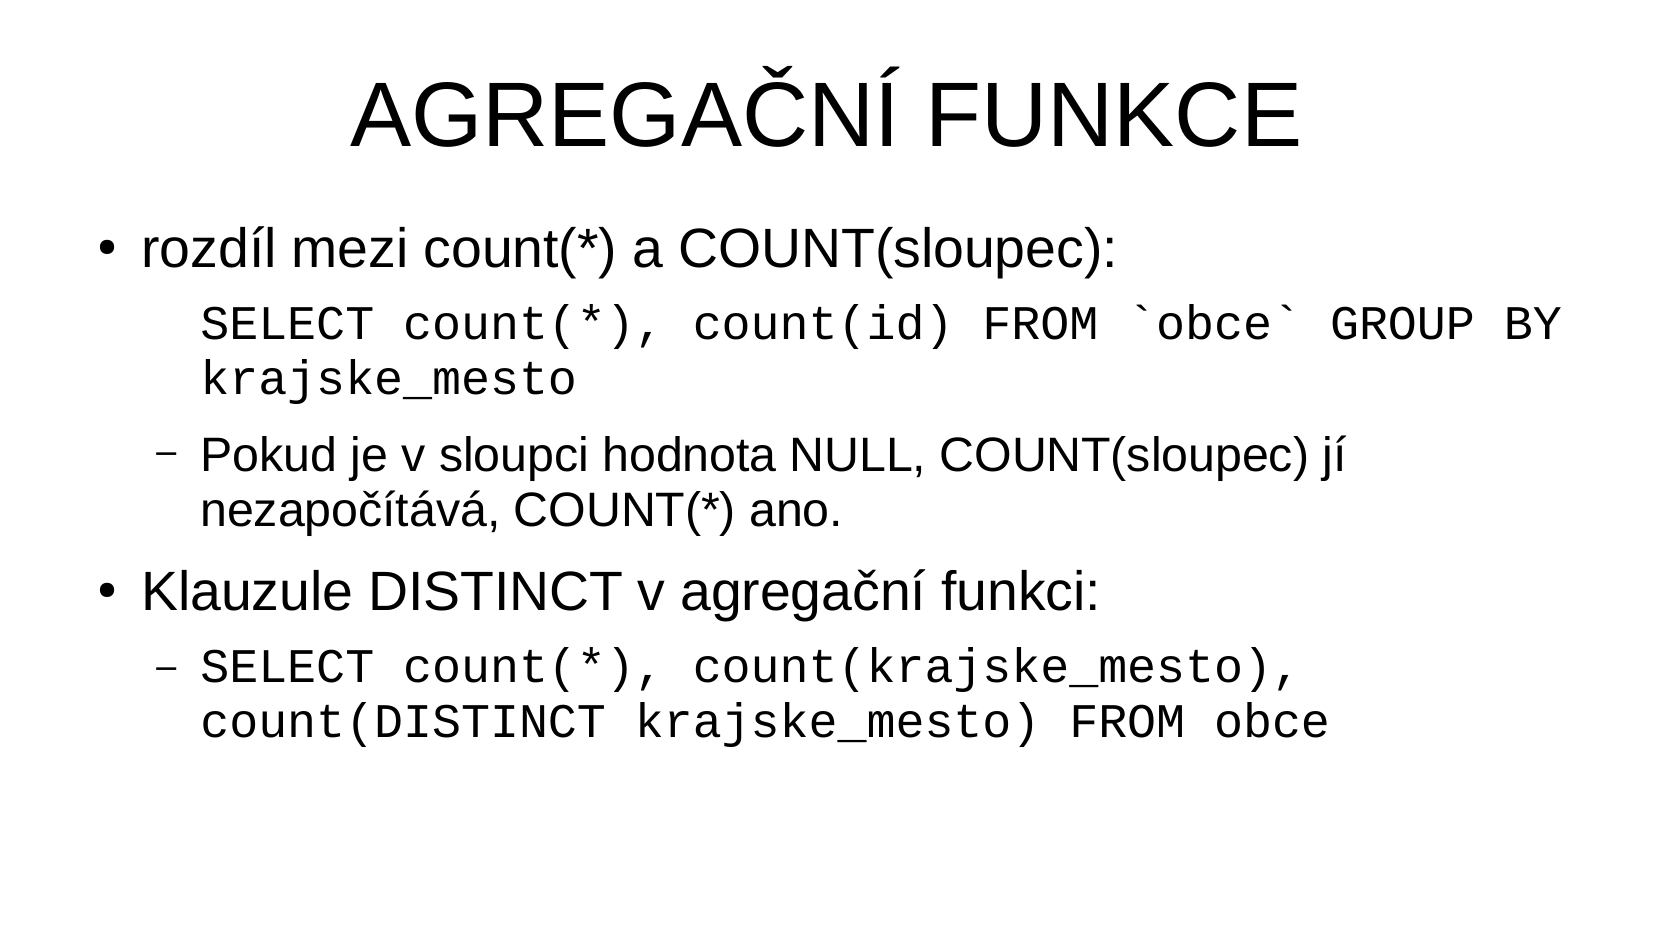

# AGREGAČNÍ FUNKCE
rozdíl mezi count(*) a COUNT(sloupec):
SELECT count(*), count(id) FROM `obce` GROUP BY krajske_mesto
Pokud je v sloupci hodnota NULL, COUNT(sloupec) jí nezapočítává, COUNT(*) ano.
Klauzule DISTINCT v agregační funkci:
SELECT count(*), count(krajske_mesto), count(DISTINCT krajske_mesto) FROM obce